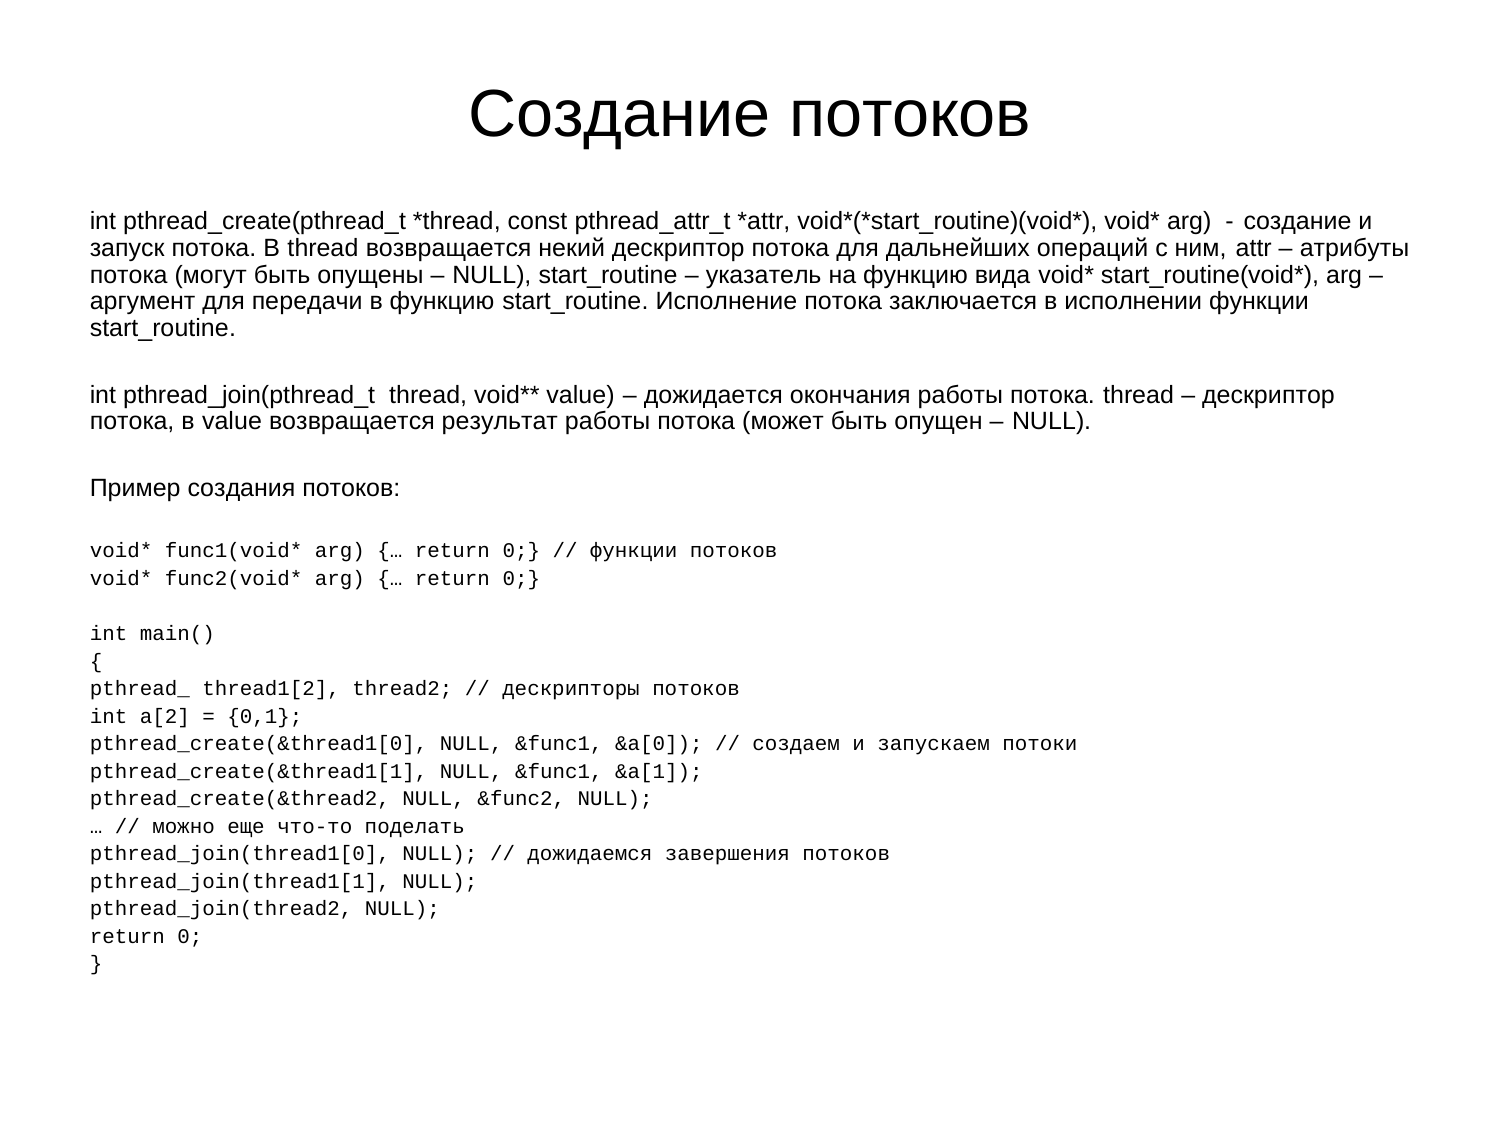

# Создание потоков
int pthread_create(pthread_t *thread, const pthread_attr_t *attr, void*(*start_routine)(void*), void* arg) - создание и запуск потока. В thread возвращается некий дескриптор потока для дальнейших операций с ним, attr – атрибуты потока (могут быть опущены – NULL), start_routine – указатель на функцию вида void* start_routine(void*), arg – аргумент для передачи в функцию start_routine. Исполнение потока заключается в исполнении функции start_routine.
int pthread_join(pthread_t thread, void** value) – дожидается окончания работы потока. thread – дескриптор потока, в value возвращается результат работы потока (может быть опущен – NULL).
Пример создания потоков:
void* func1(void* arg) {… return 0;} // функции потоков
void* func2(void* arg) {… return 0;}
int main()
{
pthread_ thread1[2], thread2; // дескрипторы потоков
int a[2] = {0,1};
pthread_create(&thread1[0], NULL, &func1, &a[0]); // создаем и запускаем потоки
pthread_create(&thread1[1], NULL, &func1, &a[1]);
pthread_create(&thread2, NULL, &func2, NULL);
… // можно еще что-то поделать
pthread_join(thread1[0], NULL); // дожидаемся завершения потоков
pthread_join(thread1[1], NULL);
pthread_join(thread2, NULL);
return 0;
}